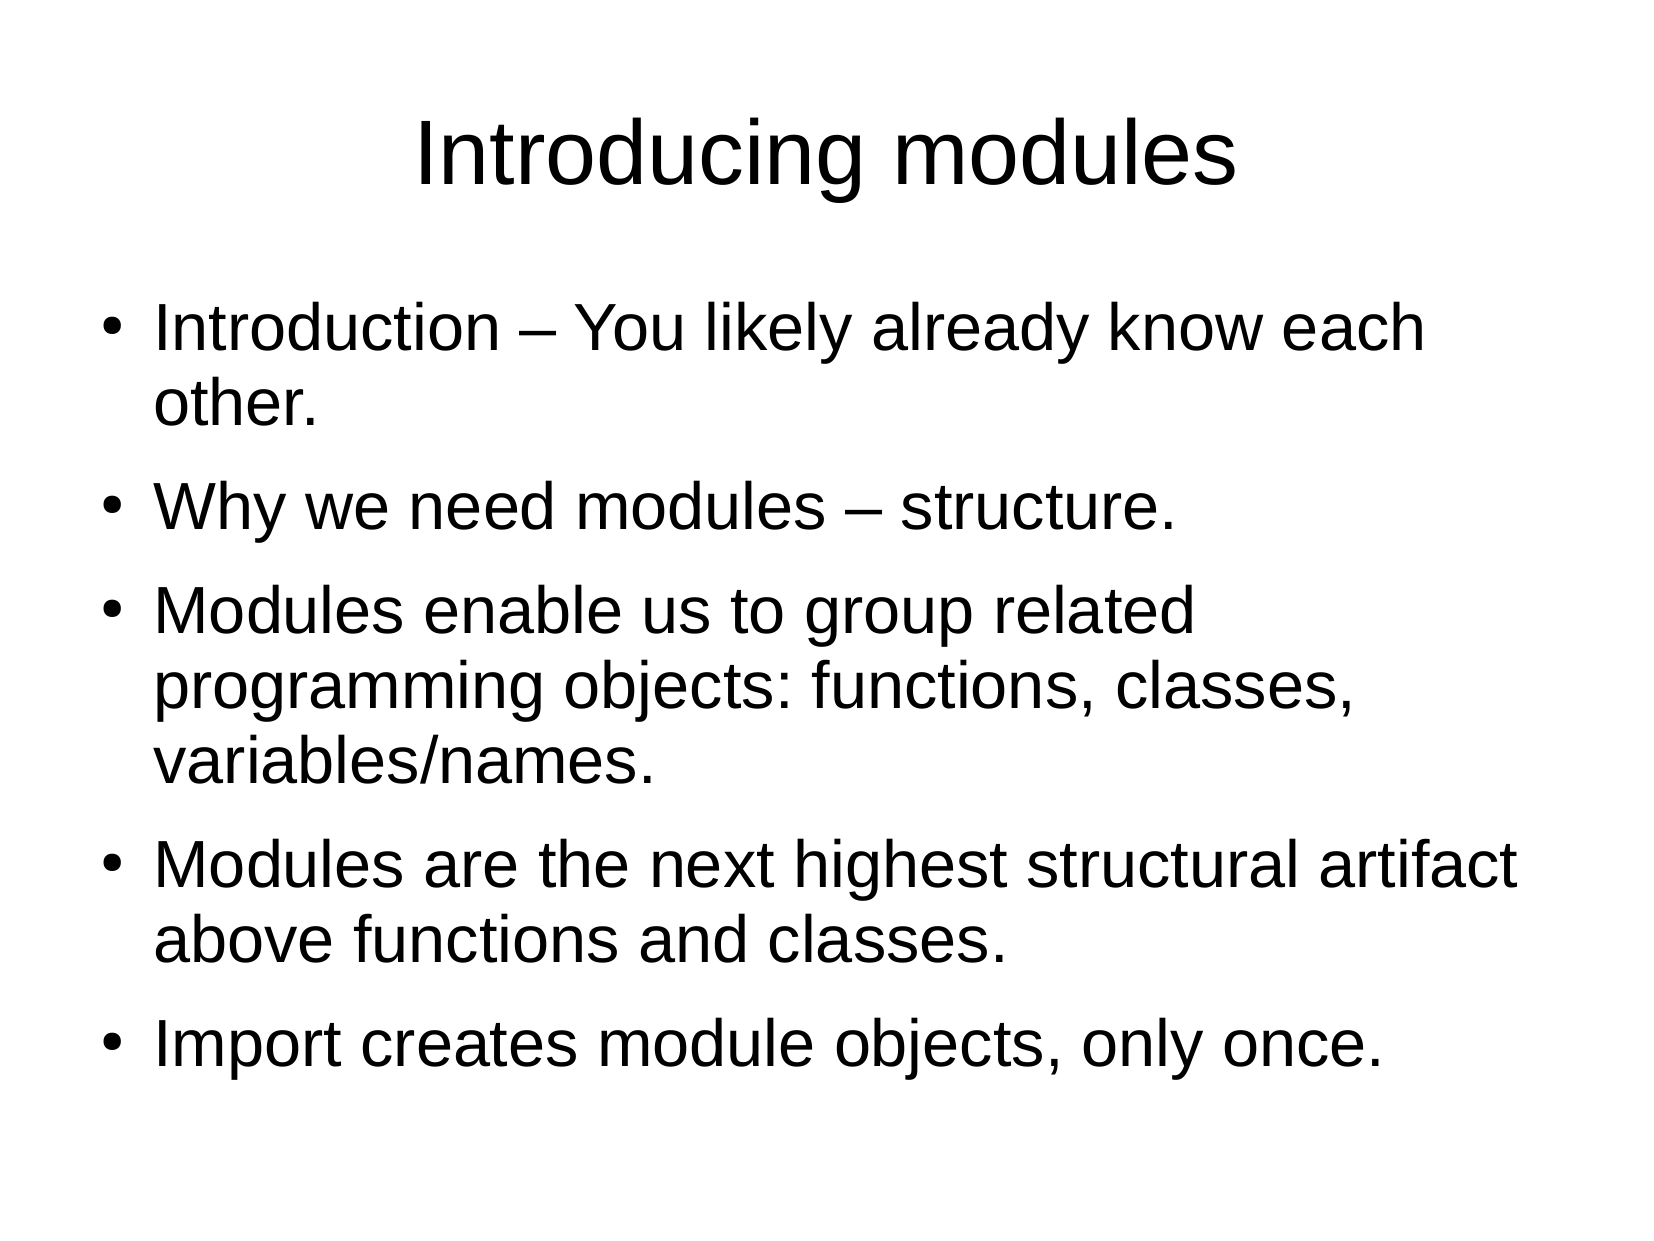

# Introducing modules
Introduction – You likely already know each other.
Why we need modules – structure.
Modules enable us to group related programming objects: functions, classes, variables/names.
Modules are the next highest structural artifact above functions and classes.
Import creates module objects, only once.